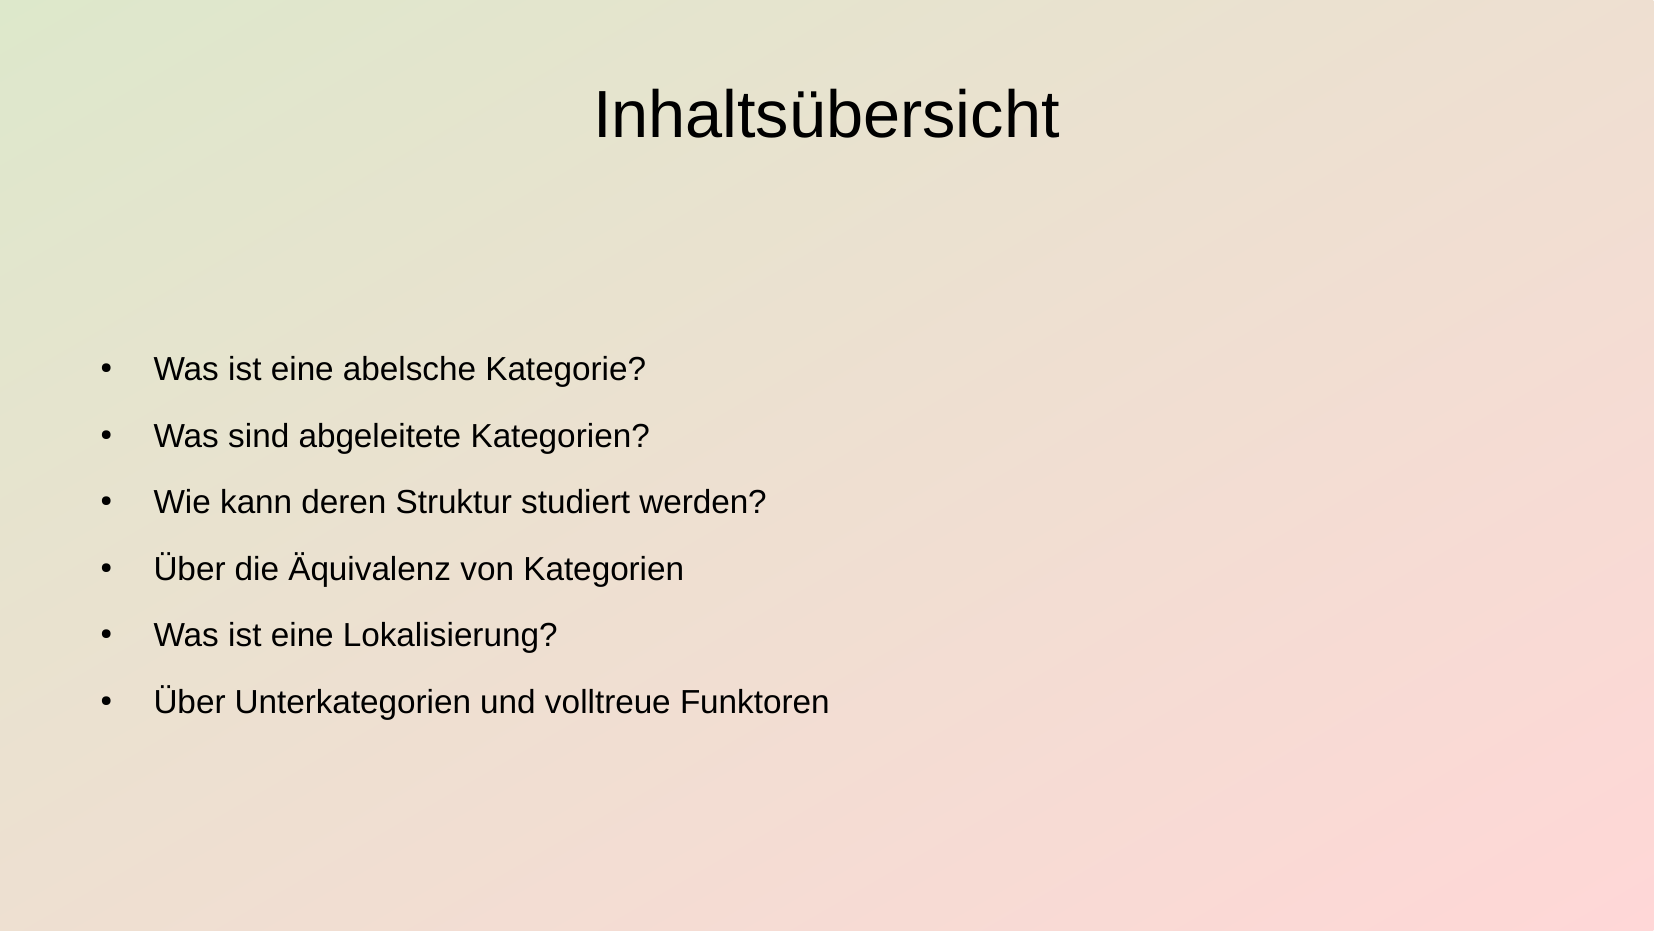

# Inhaltsübersicht
Was ist eine abelsche Kategorie?
Was sind abgeleitete Kategorien?
Wie kann deren Struktur studiert werden?
Über die Äquivalenz von Kategorien
Was ist eine Lokalisierung?
Über Unterkategorien und volltreue Funktoren